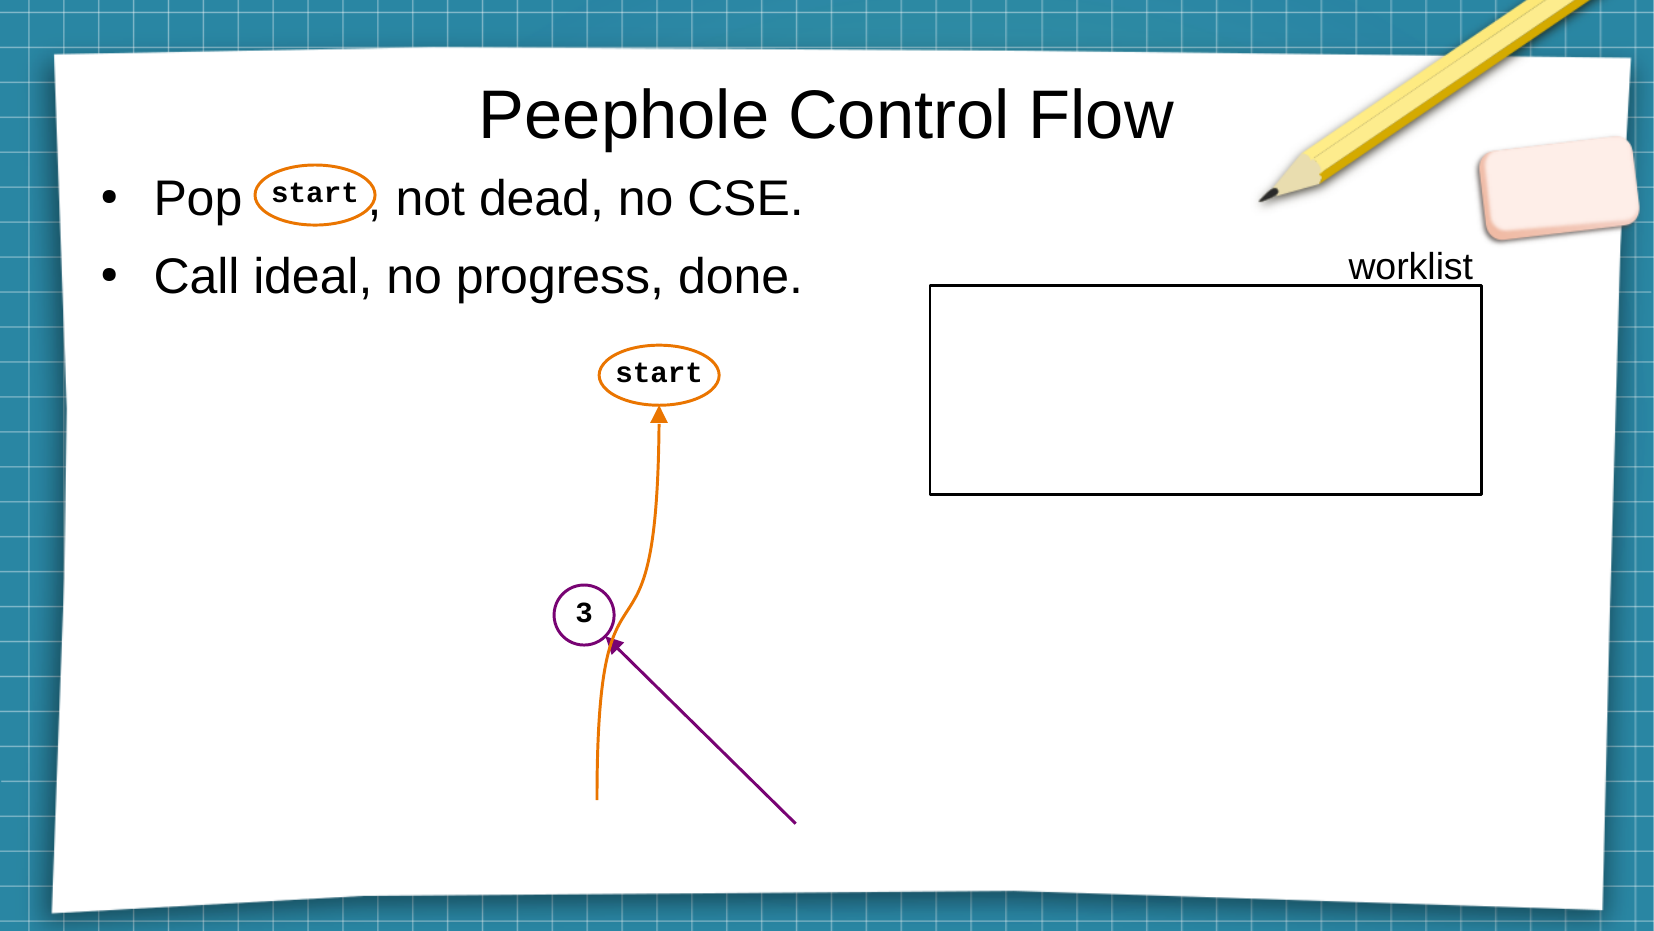

# Peephole Control Flow
start
Pop , not dead, no CSE.
Call ideal, no progress, done.
worklist
start
3